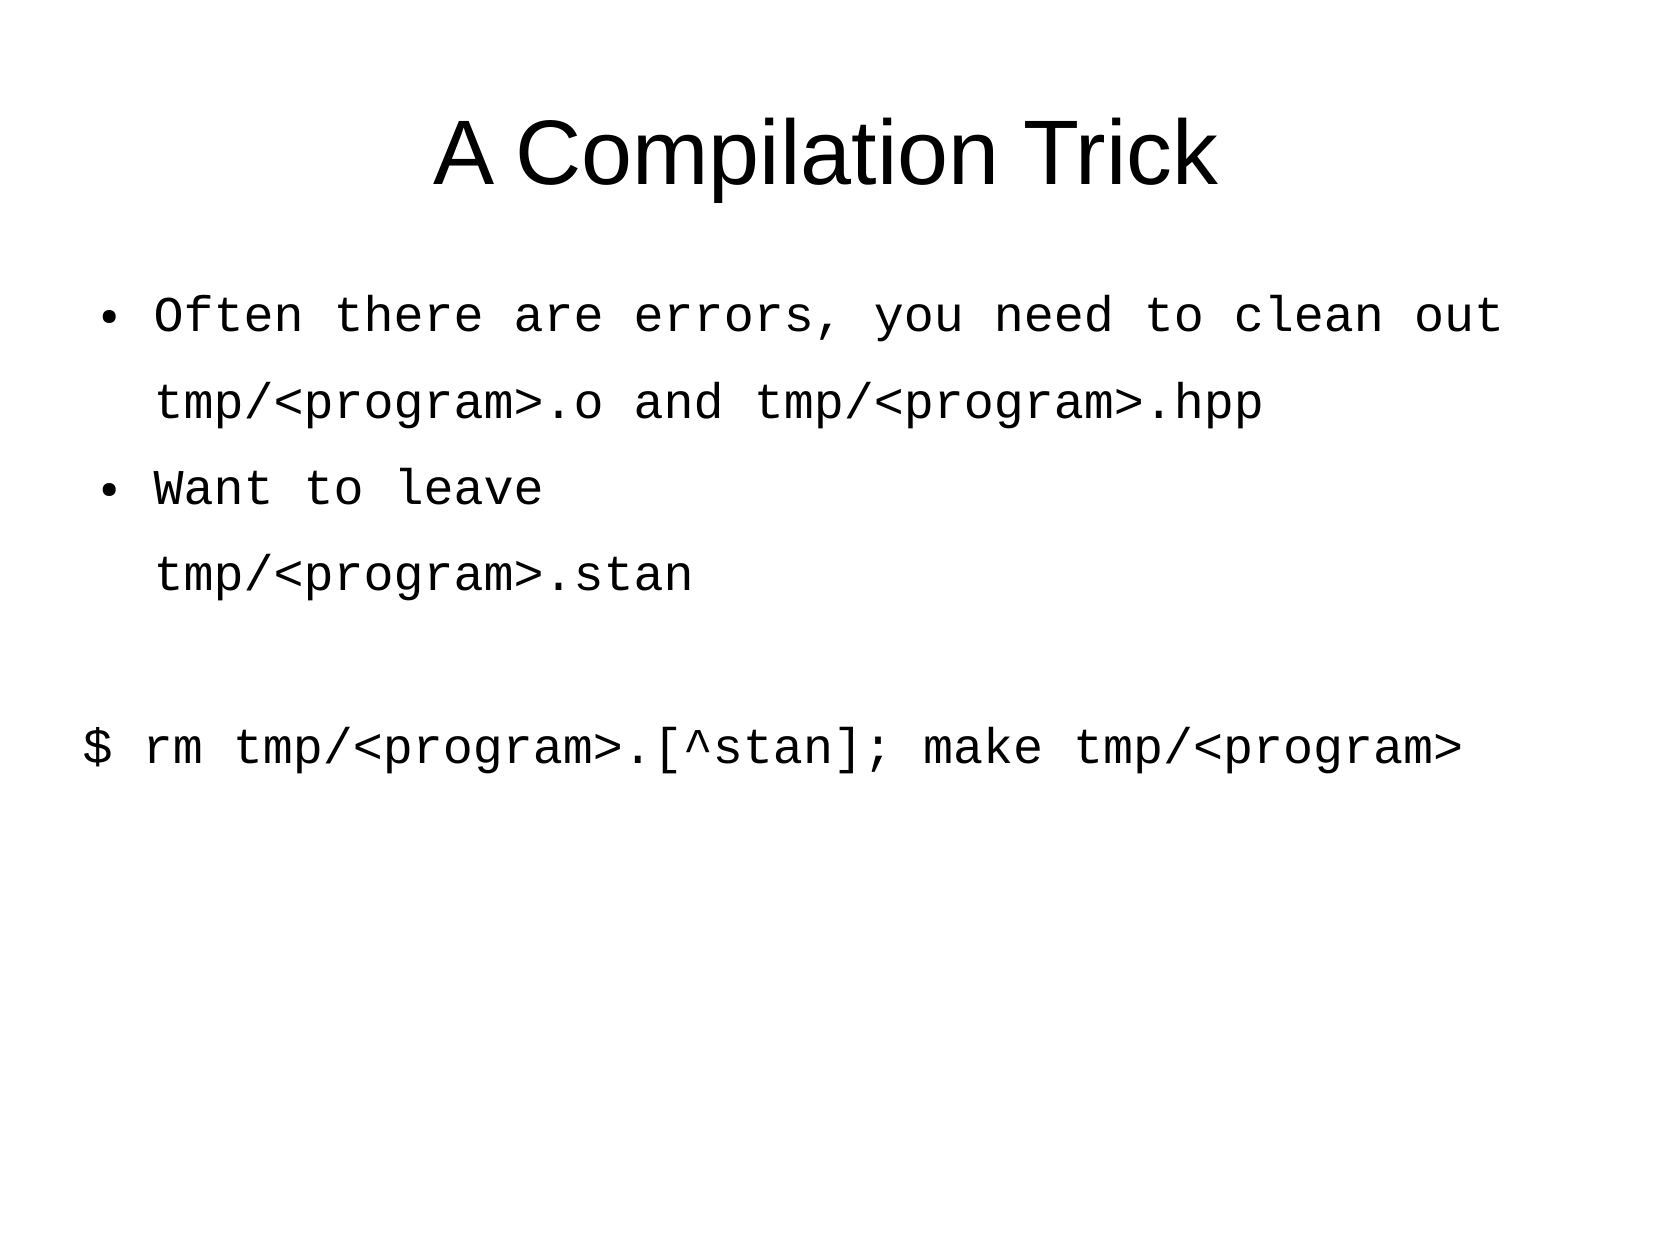

# A Compilation Trick
Often there are errors, you need to clean out
tmp/<program>.o and tmp/<program>.hpp
Want to leave
tmp/<program>.stan
$ rm tmp/<program>.[^stan]; make tmp/<program>